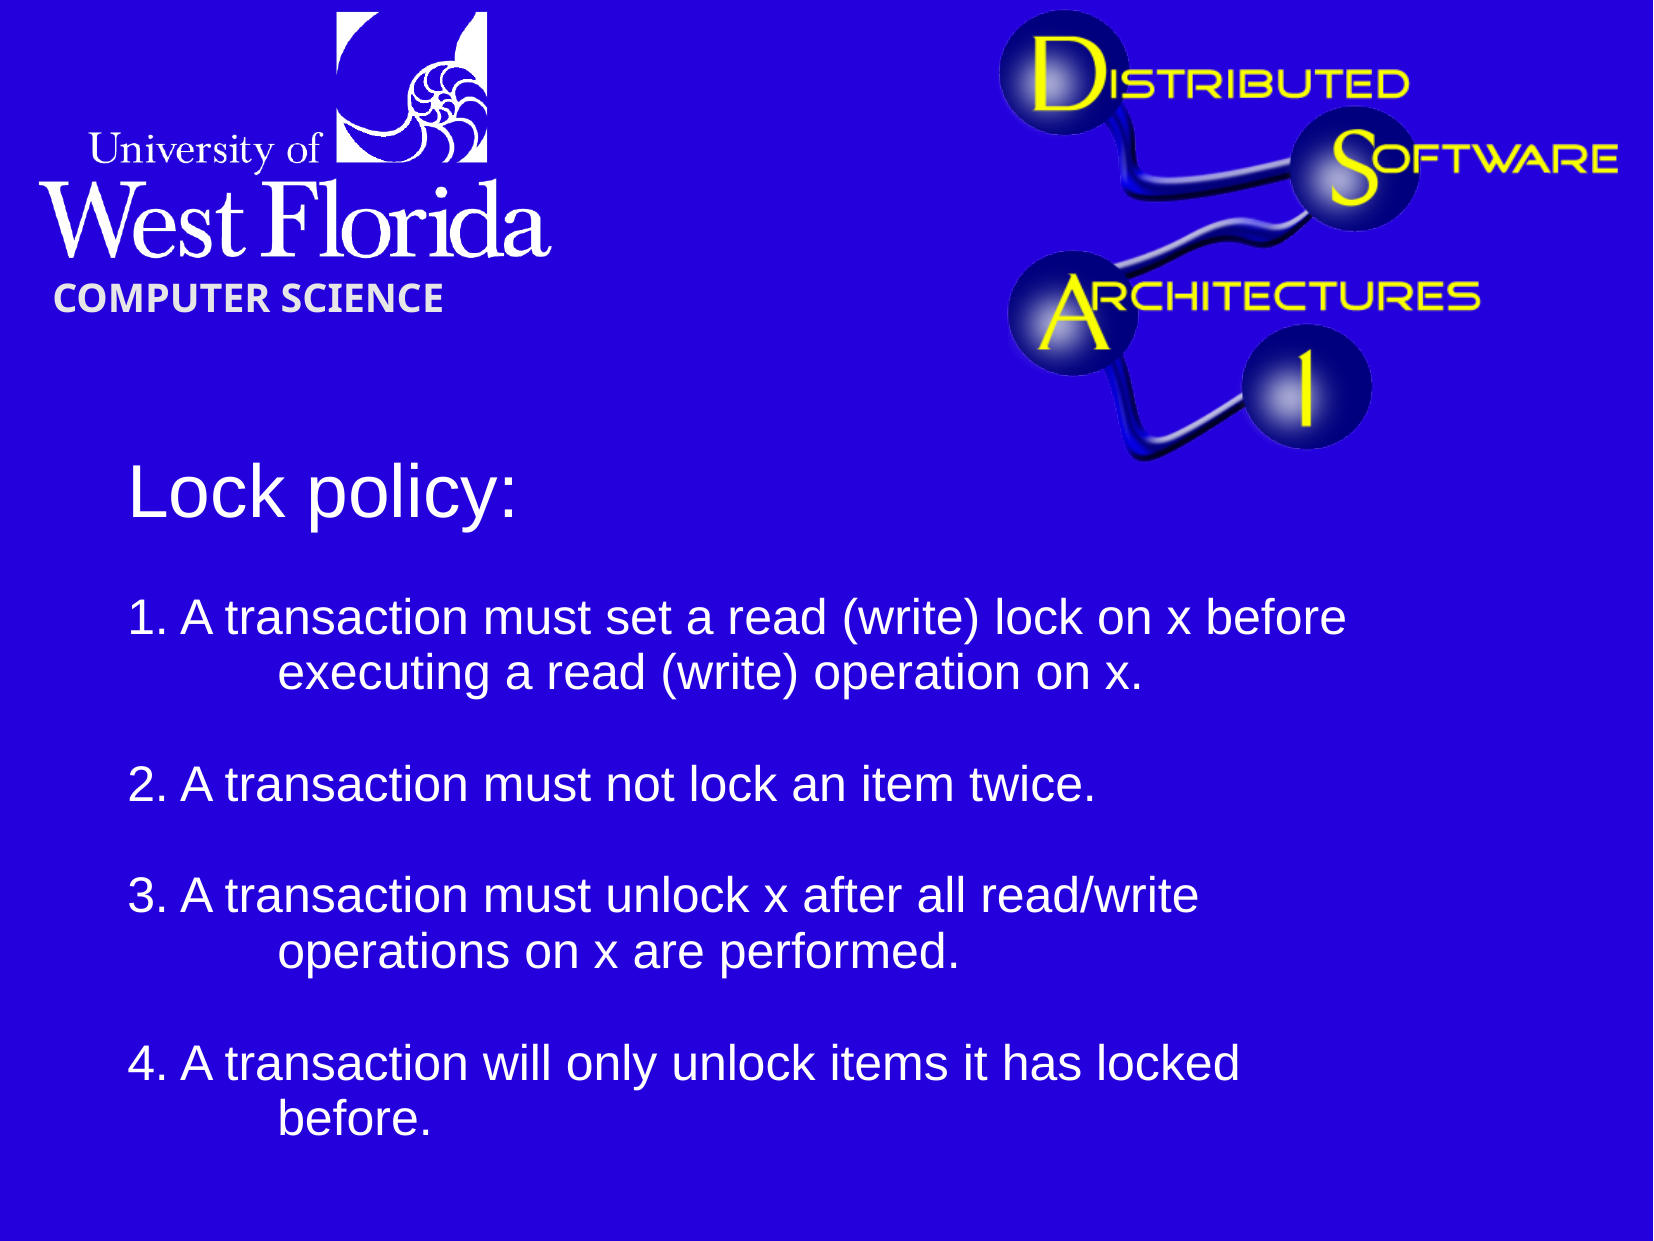

COMPUTER SCIENCE
Lock policy:
1. A transaction must set a read (write) lock on x before
		executing a read (write) operation on x.
2. A transaction must not lock an item twice.
3. A transaction must unlock x after all read/write
		operations on x are performed.
4. A transaction will only unlock items it has locked
		before.